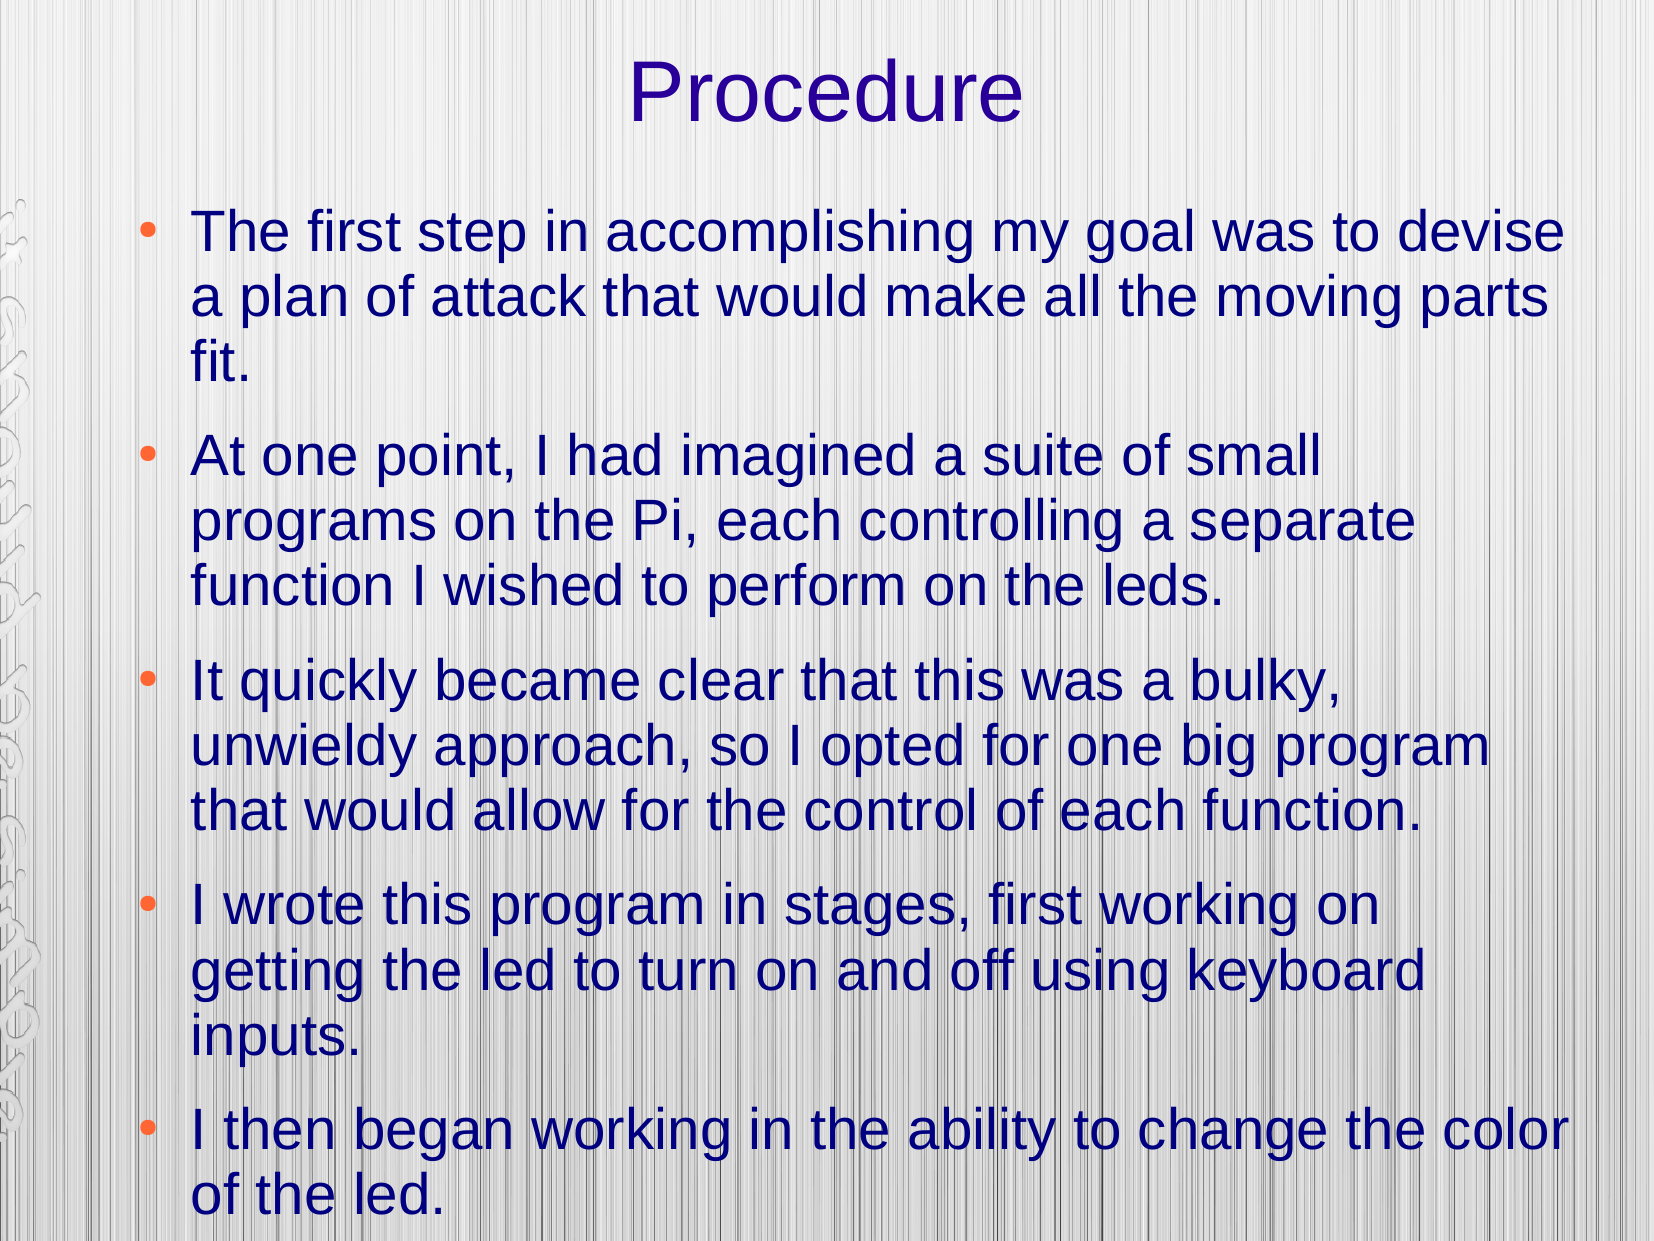

# Procedure
The first step in accomplishing my goal was to devise a plan of attack that would make all the moving parts fit.
At one point, I had imagined a suite of small programs on the Pi, each controlling a separate function I wished to perform on the leds.
It quickly became clear that this was a bulky, unwieldy approach, so I opted for one big program that would allow for the control of each function.
I wrote this program in stages, first working on getting the led to turn on and off using keyboard inputs.
I then began working in the ability to change the color of the led.